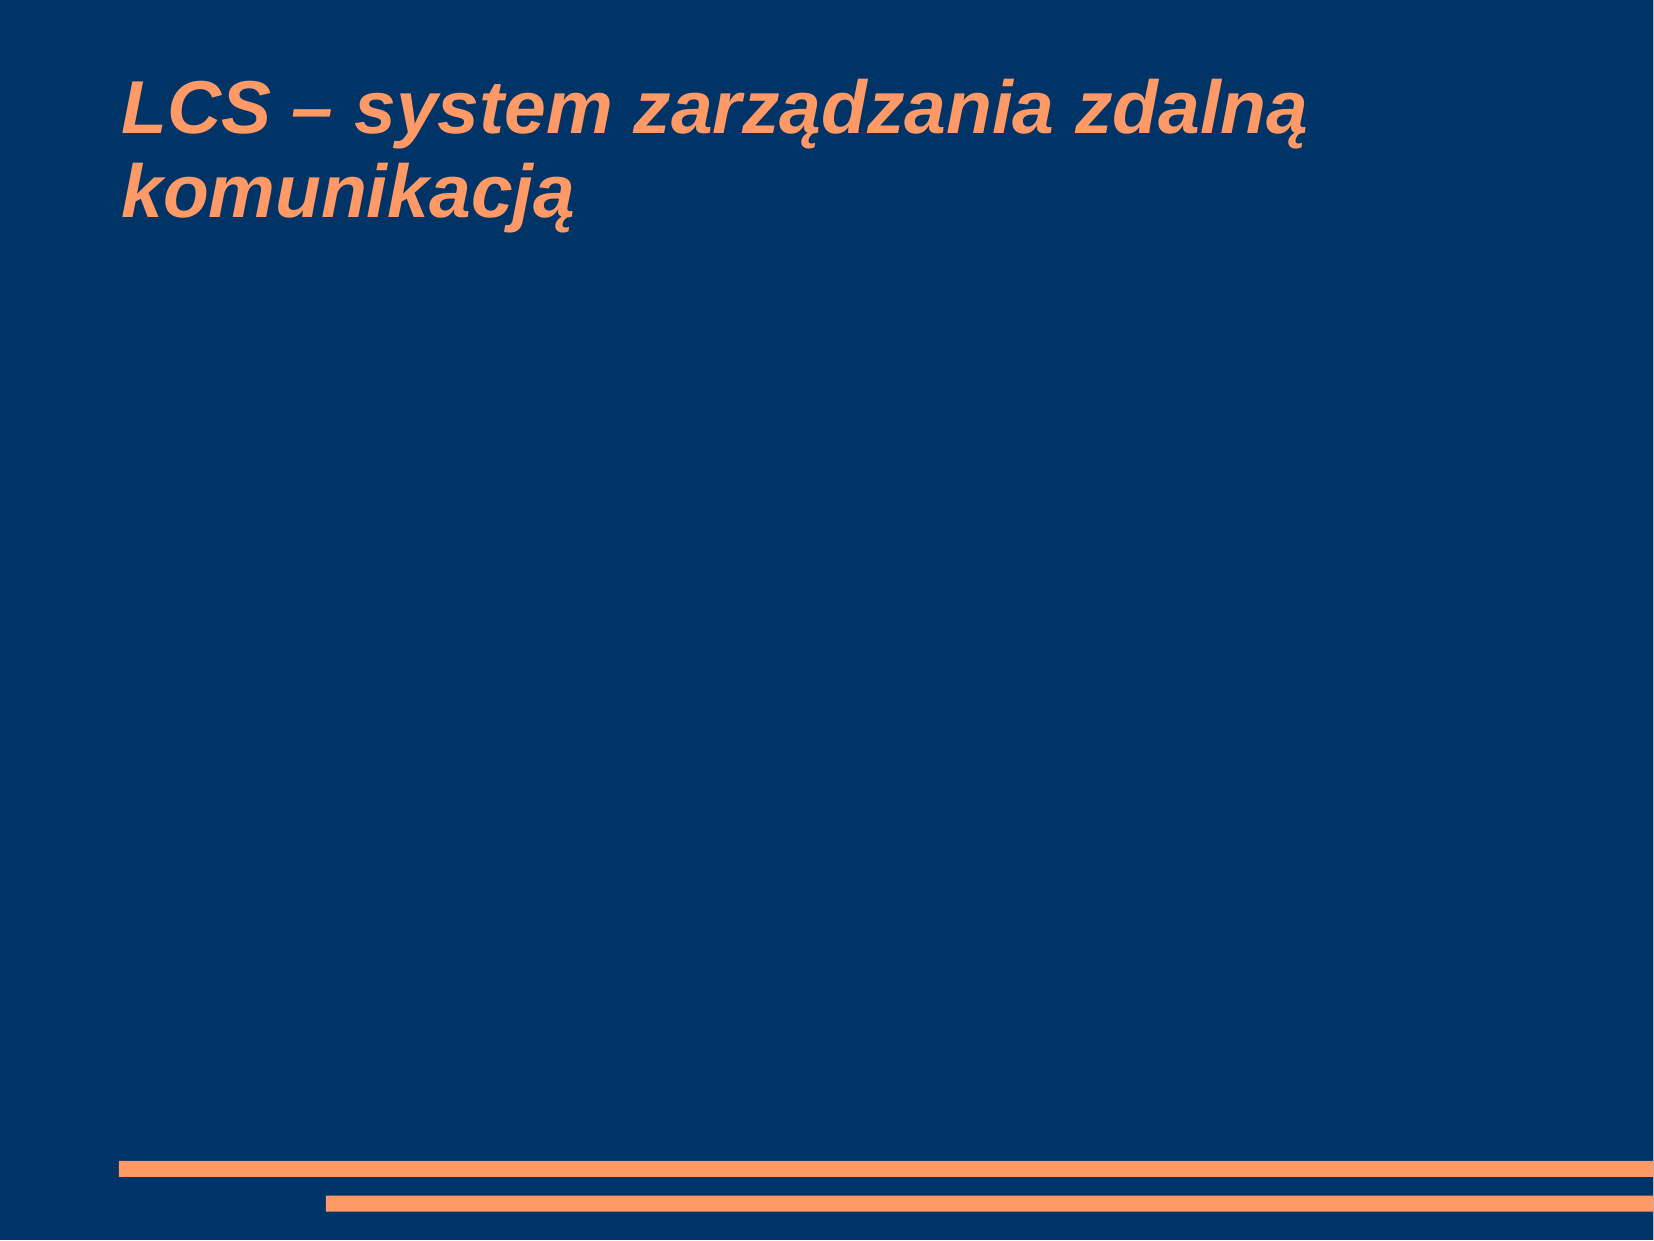

# LCS – system zarządzania zdalną komunikacją